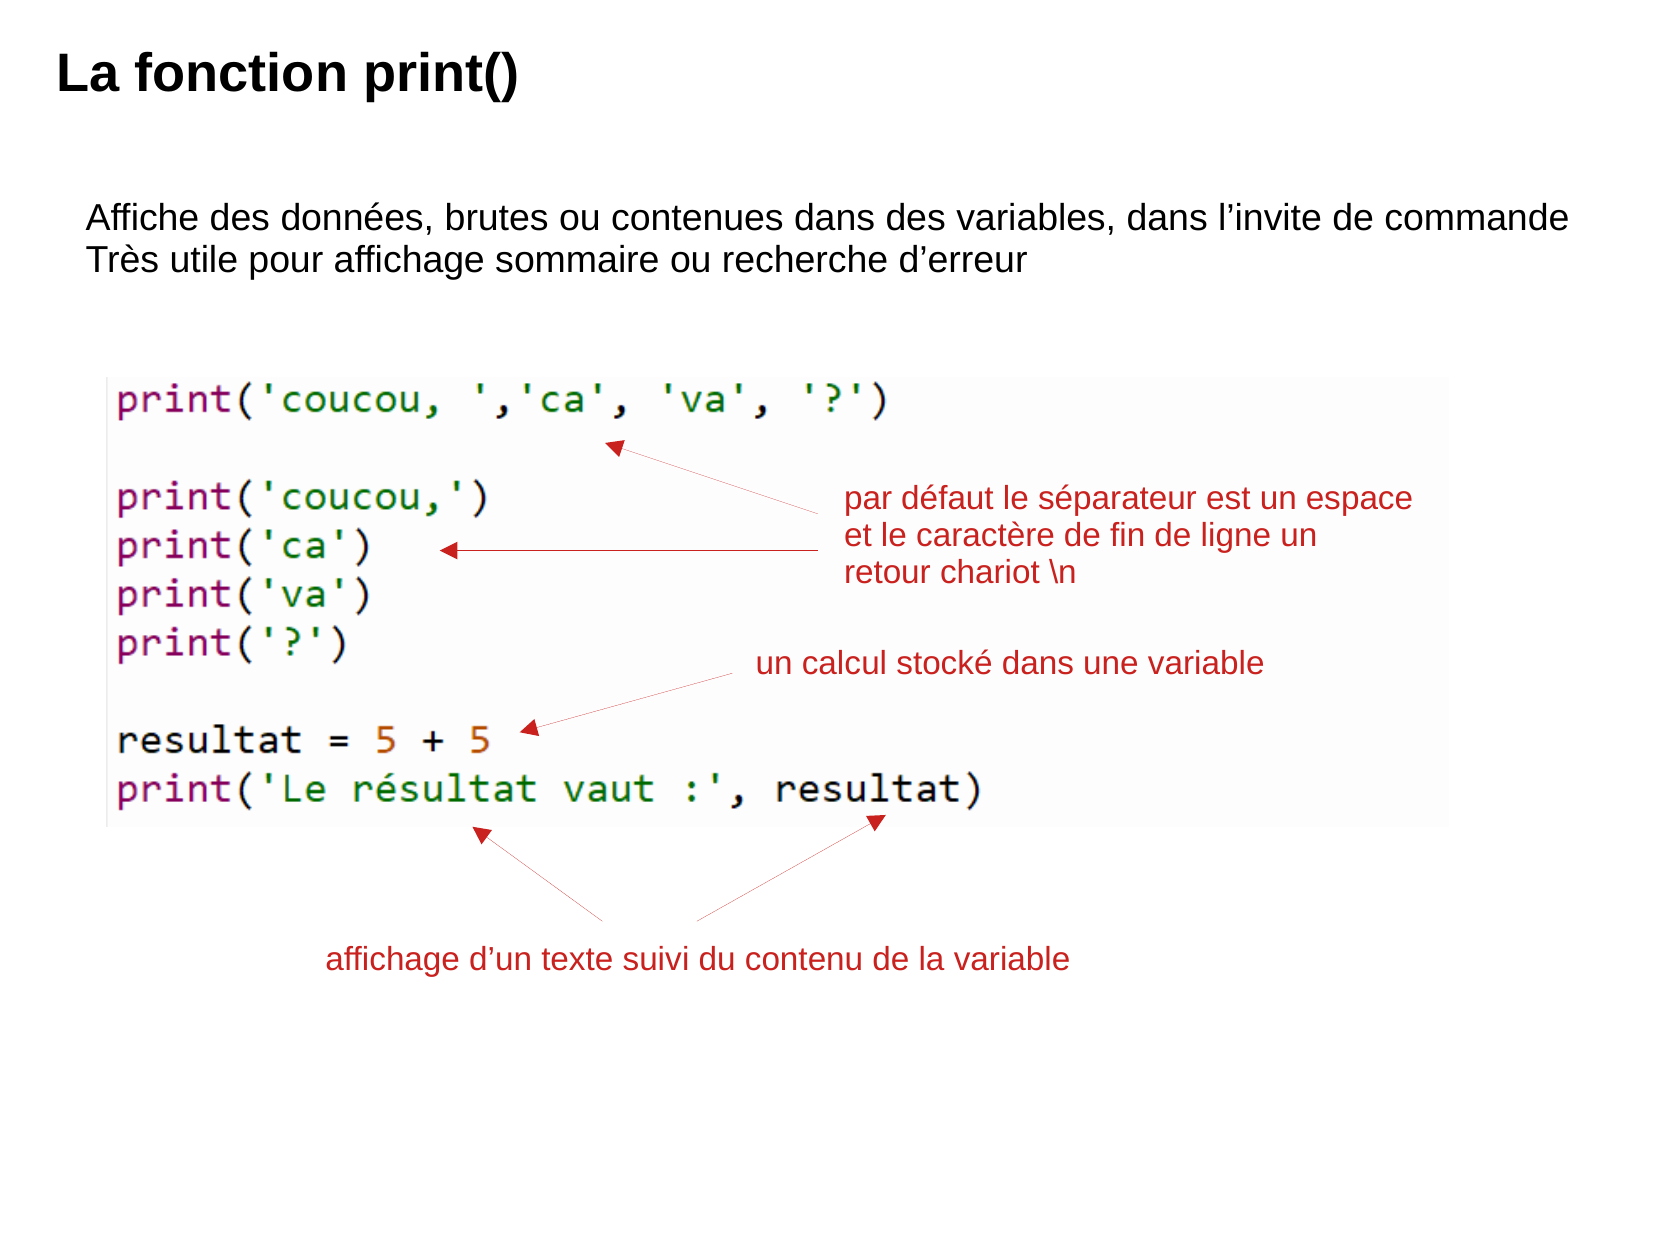

La fonction print()
Affiche des données, brutes ou contenues dans des variables, dans l’invite de commande
Très utile pour affichage sommaire ou recherche d’erreur
par défaut le séparateur est un espace
et le caractère de fin de ligne un
retour chariot \n
un calcul stocké dans une variable
affichage d’un texte suivi du contenu de la variable